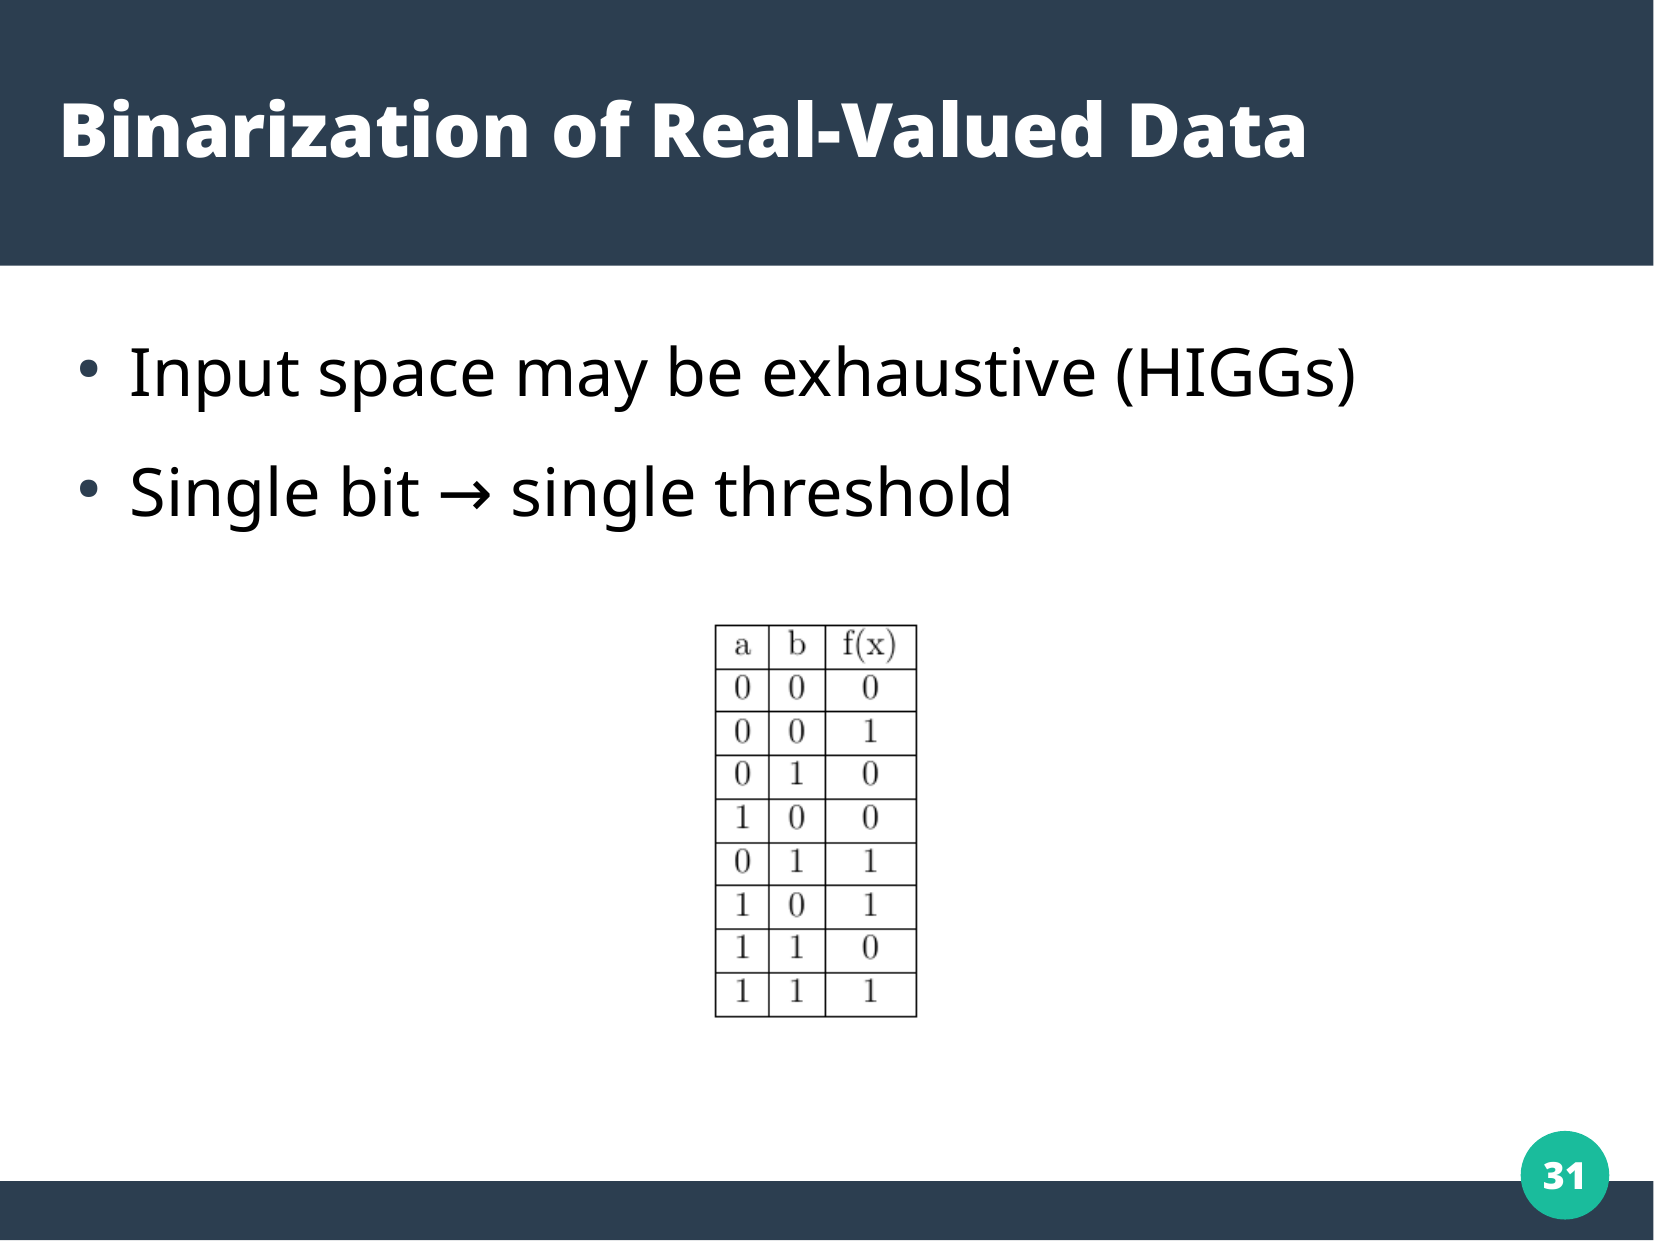

# Binarization of Real-Valued Data
Input space may be exhaustive (HIGGs)
Single bit → single threshold
31